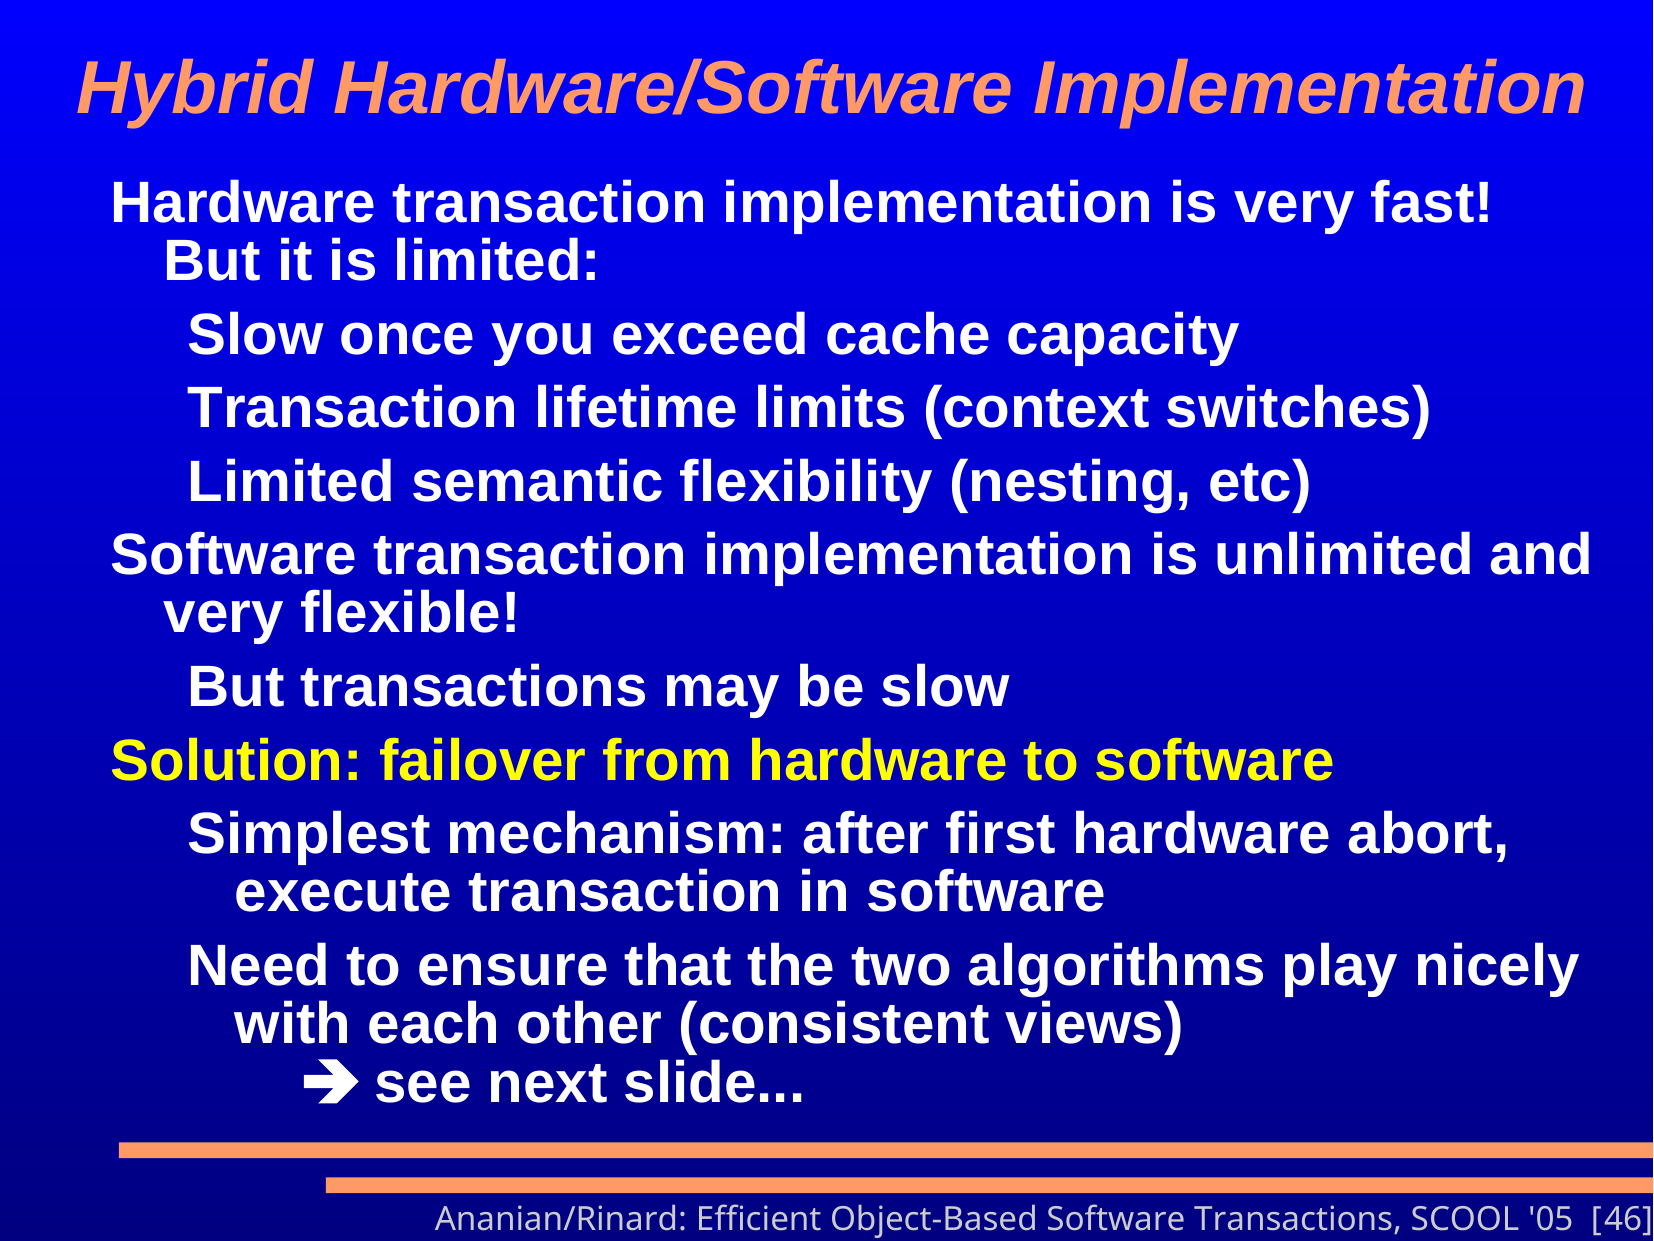

# Hybrid Hardware/Software Implementation
Hardware transaction implementation is very fast! But it is limited:
Slow once you exceed cache capacity
Transaction lifetime limits (context switches)
Limited semantic flexibility (nesting, etc)
Software transaction implementation is unlimited and very flexible!
But transactions may be slow
Solution: failover from hardware to software
Simplest mechanism: after first hardware abort, execute transaction in software
Need to ensure that the two algorithms play nicely with each other (consistent views)
  see next slide...